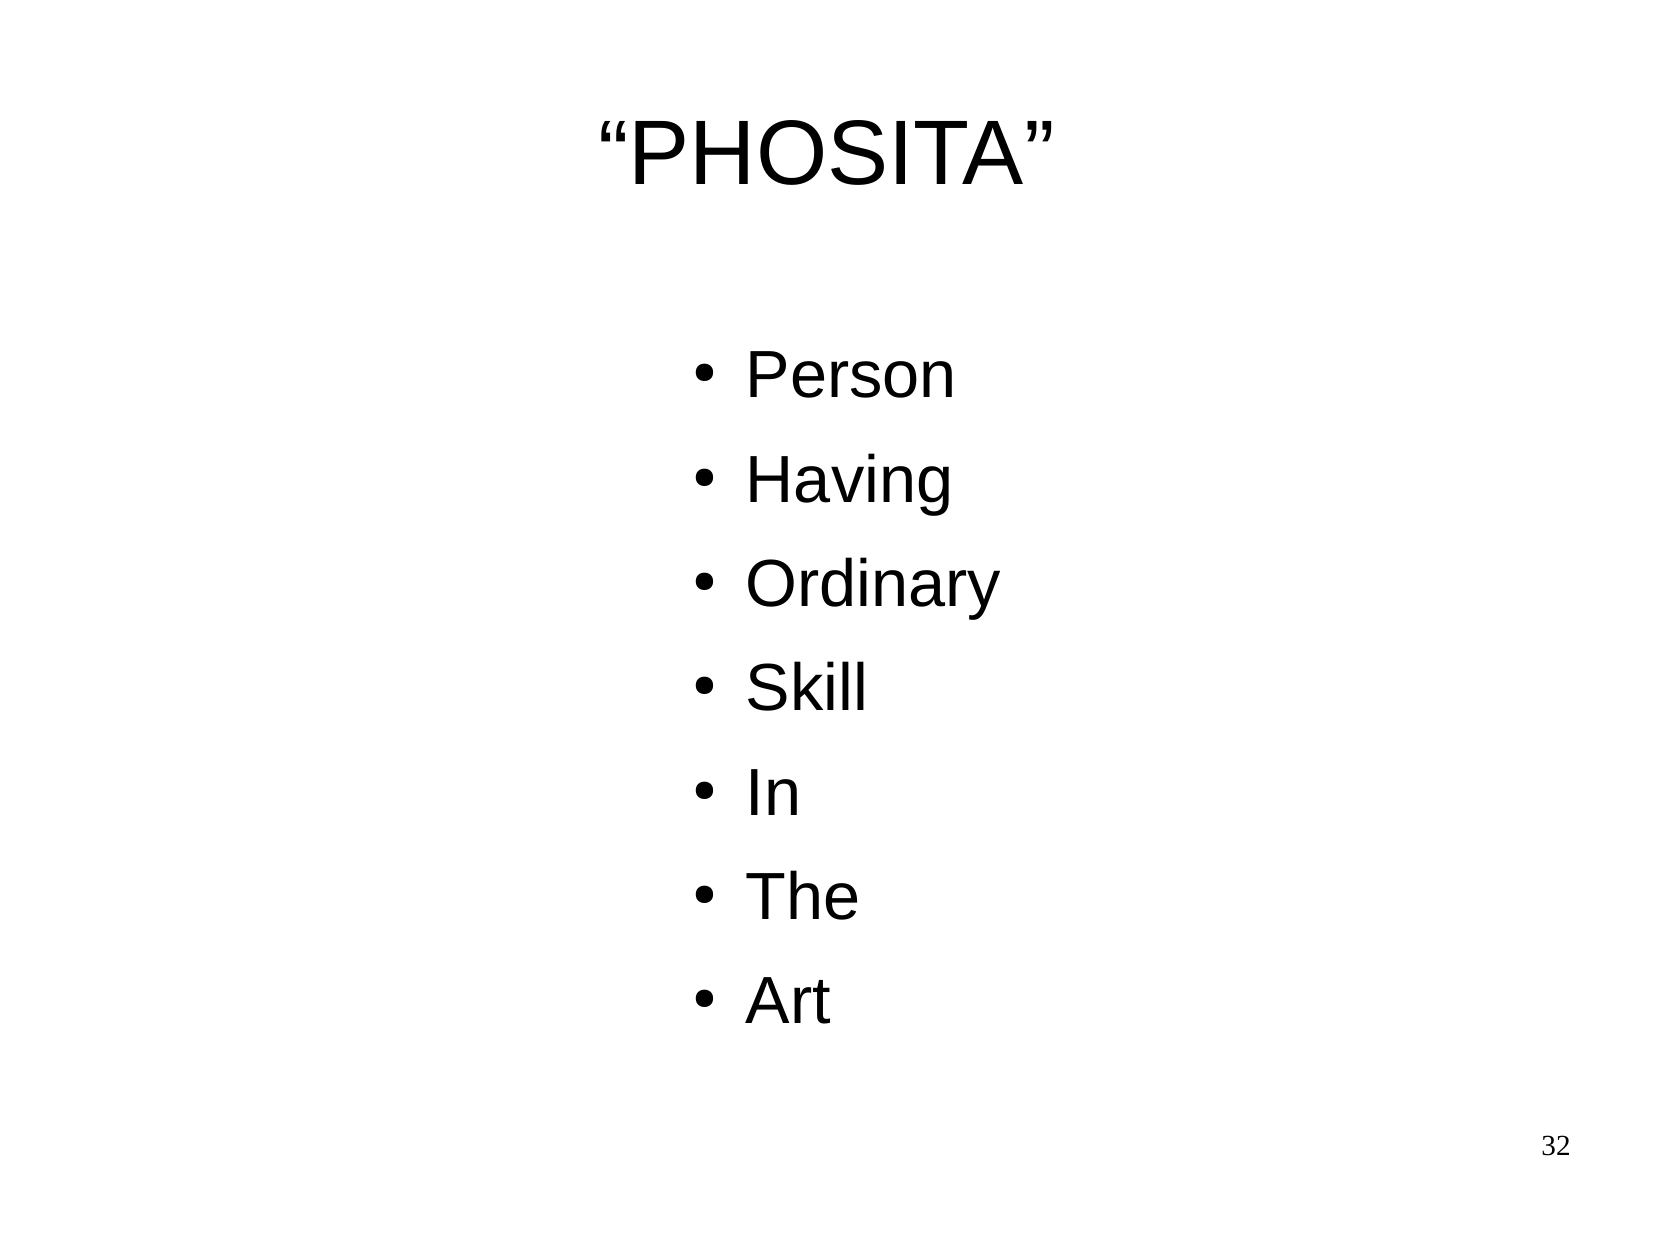

# “PHOSITA”
Person
Having
Ordinary
Skill
In
The
Art
32